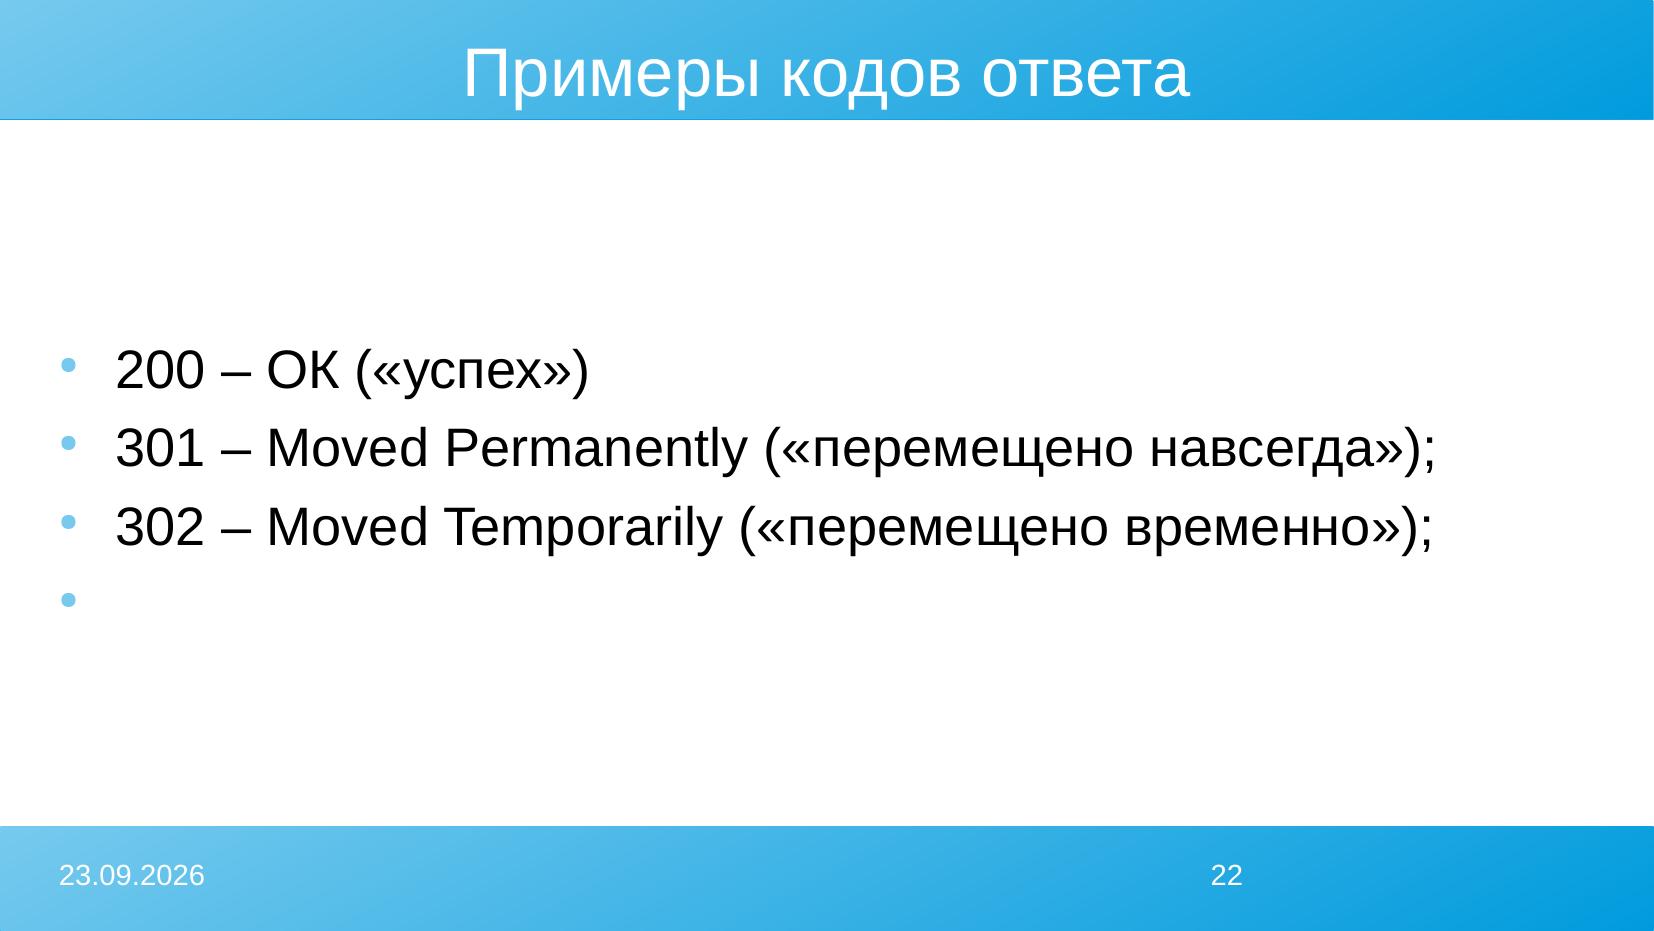

# Примеры кодов ответа
200 – ОК («успех»)
301 – Moved Permanently («перемещено навсегда»);
302 – Moved Temporarily («перемещено временно»);